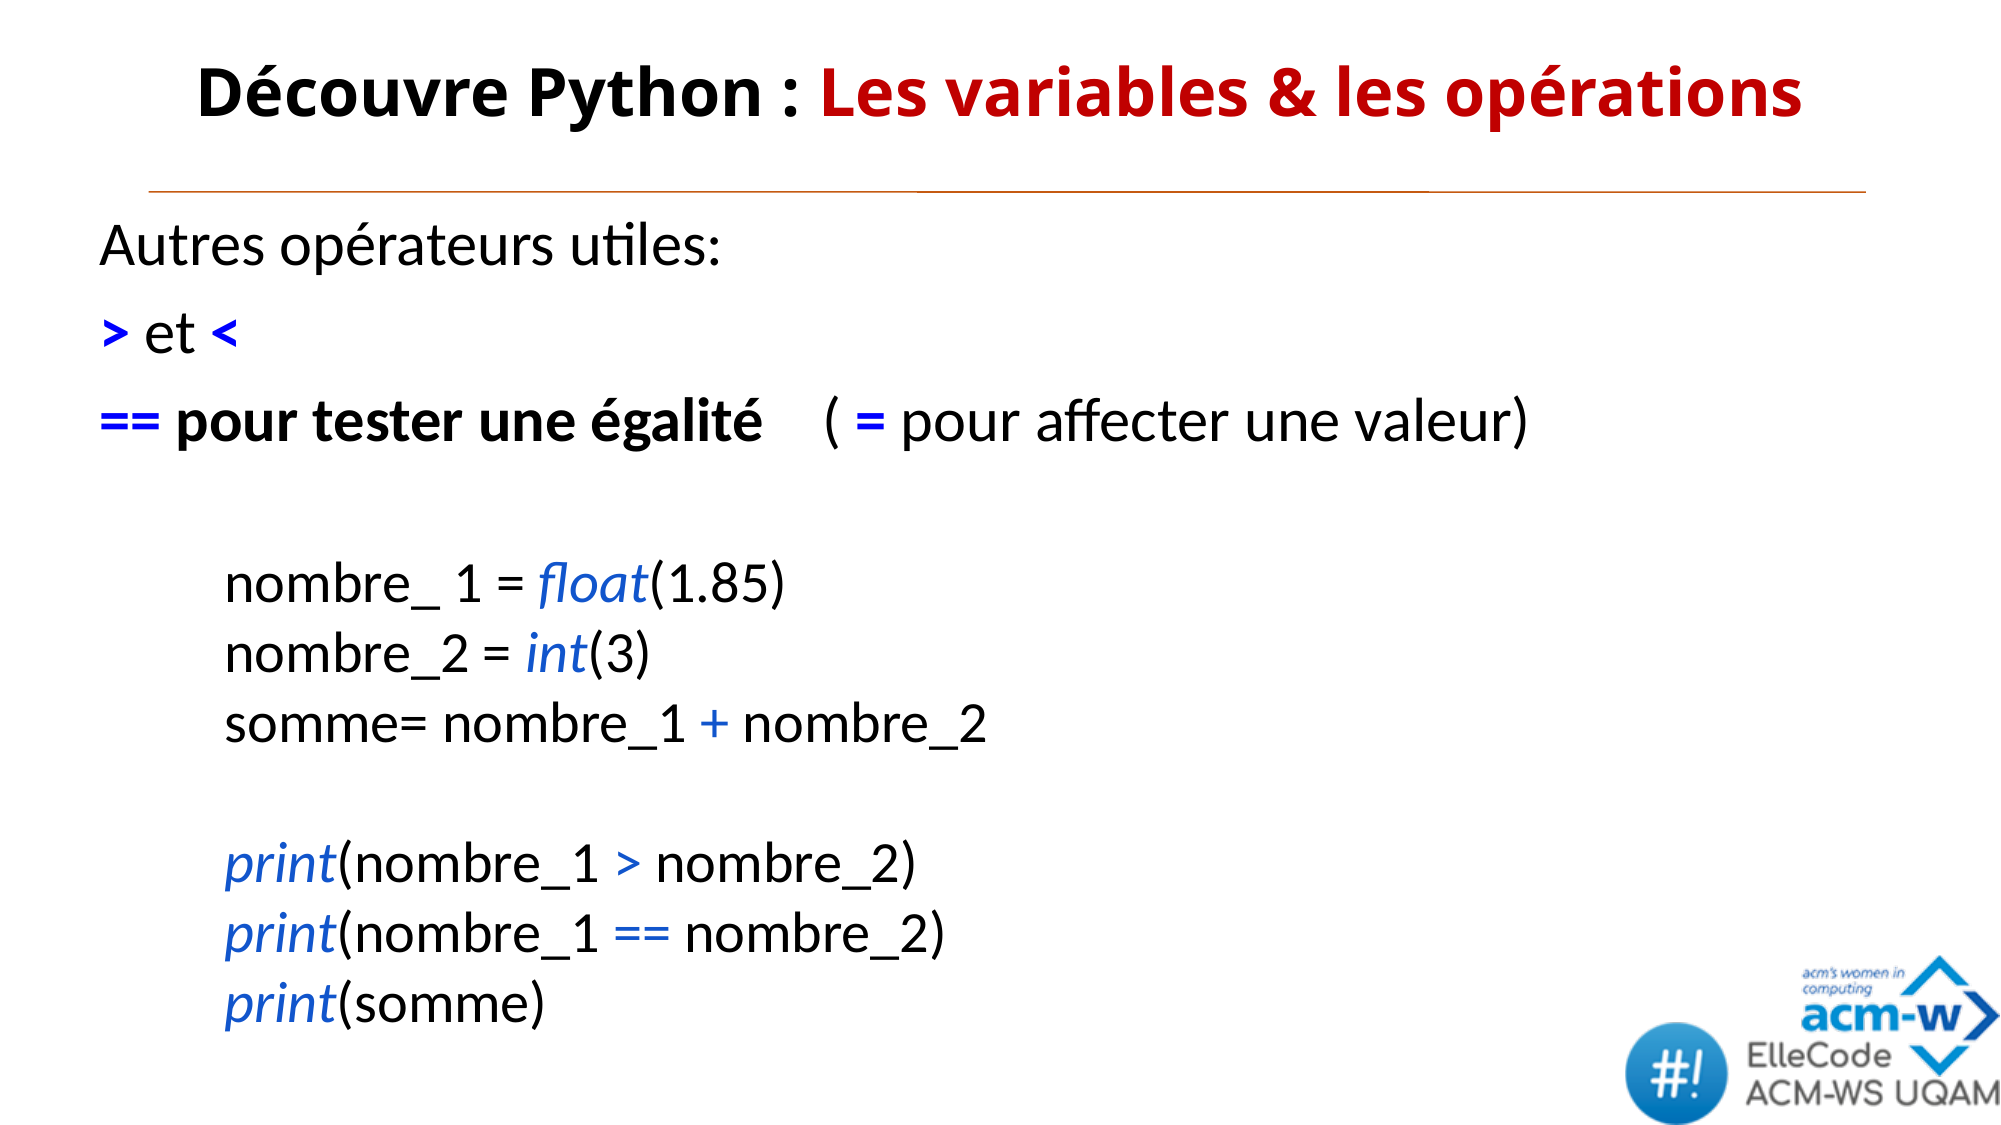

Découvre Python : Les variables & les opérations
# Autres opérateurs utiles:
> et <
== pour tester une égalité ( = pour affecter une valeur)
nombre_ 1 = float(1.85)
nombre_2 = int(3)
somme= nombre_1 + nombre_2
print(nombre_1 > nombre_2)
print(nombre_1 == nombre_2)
print(somme)